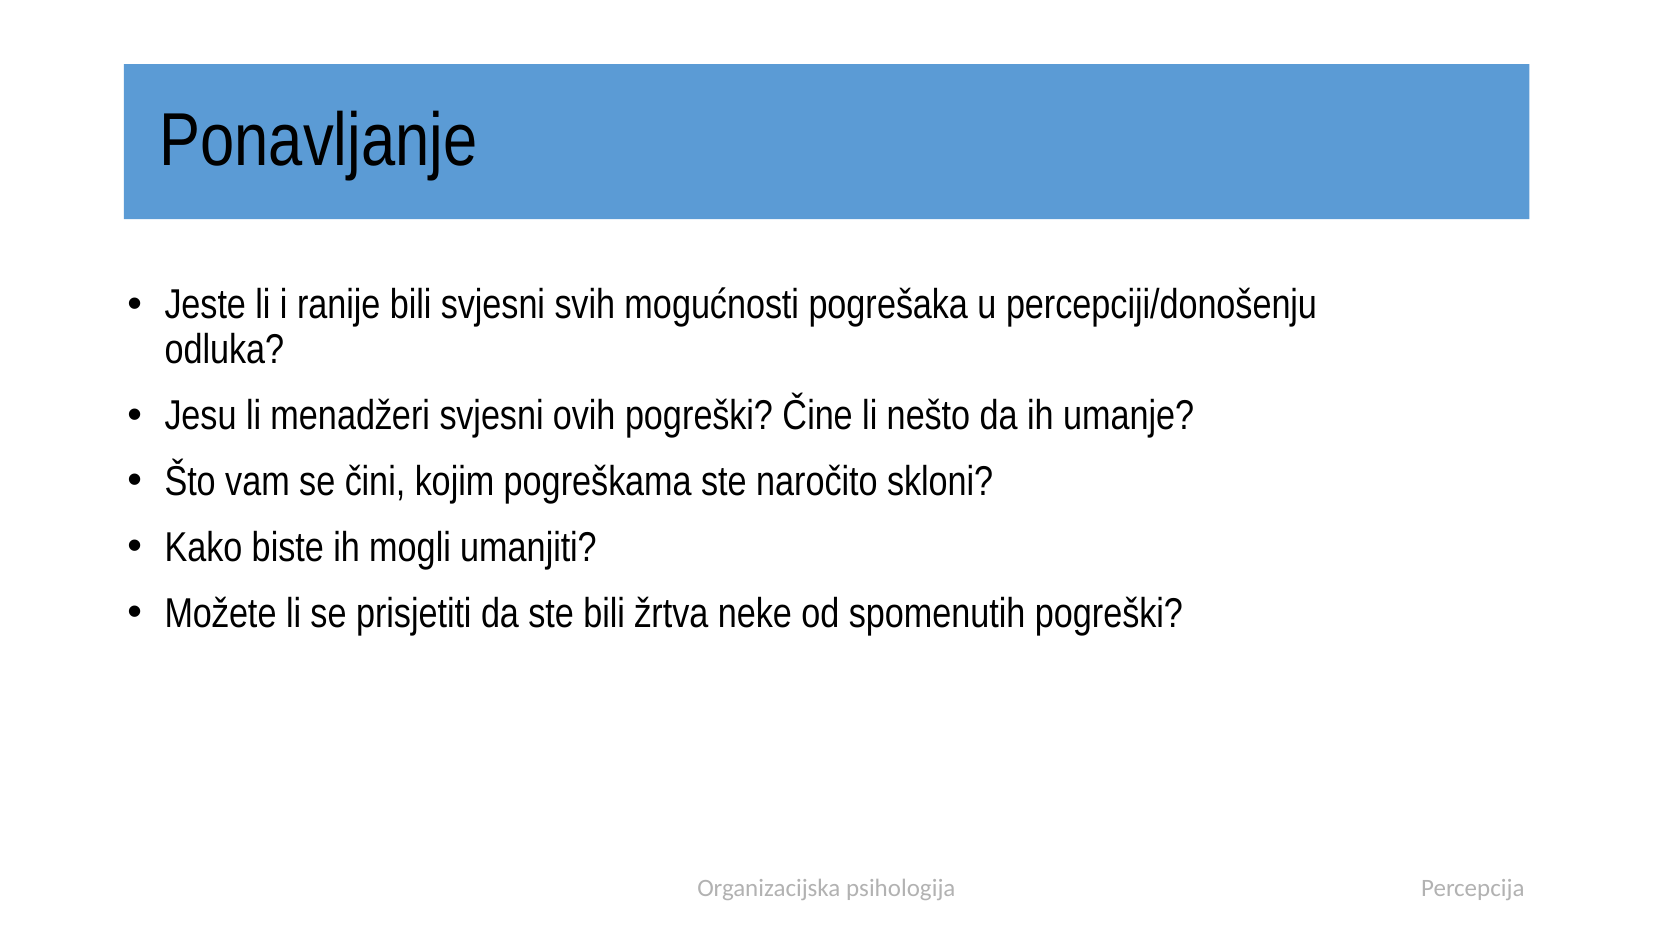

#
Ponavljanje
Jeste li i ranije bili svjesni svih mogućnosti pogrešaka u percepciji/donošenju odluka?
Jesu li menadžeri svjesni ovih pogreški? Čine li nešto da ih umanje?
Što vam se čini, kojim pogreškama ste naročito skloni?
Kako biste ih mogli umanjiti?
Možete li se prisjetiti da ste bili žrtva neke od spomenutih pogreški?
Organizacijska psihologija
Percepcija